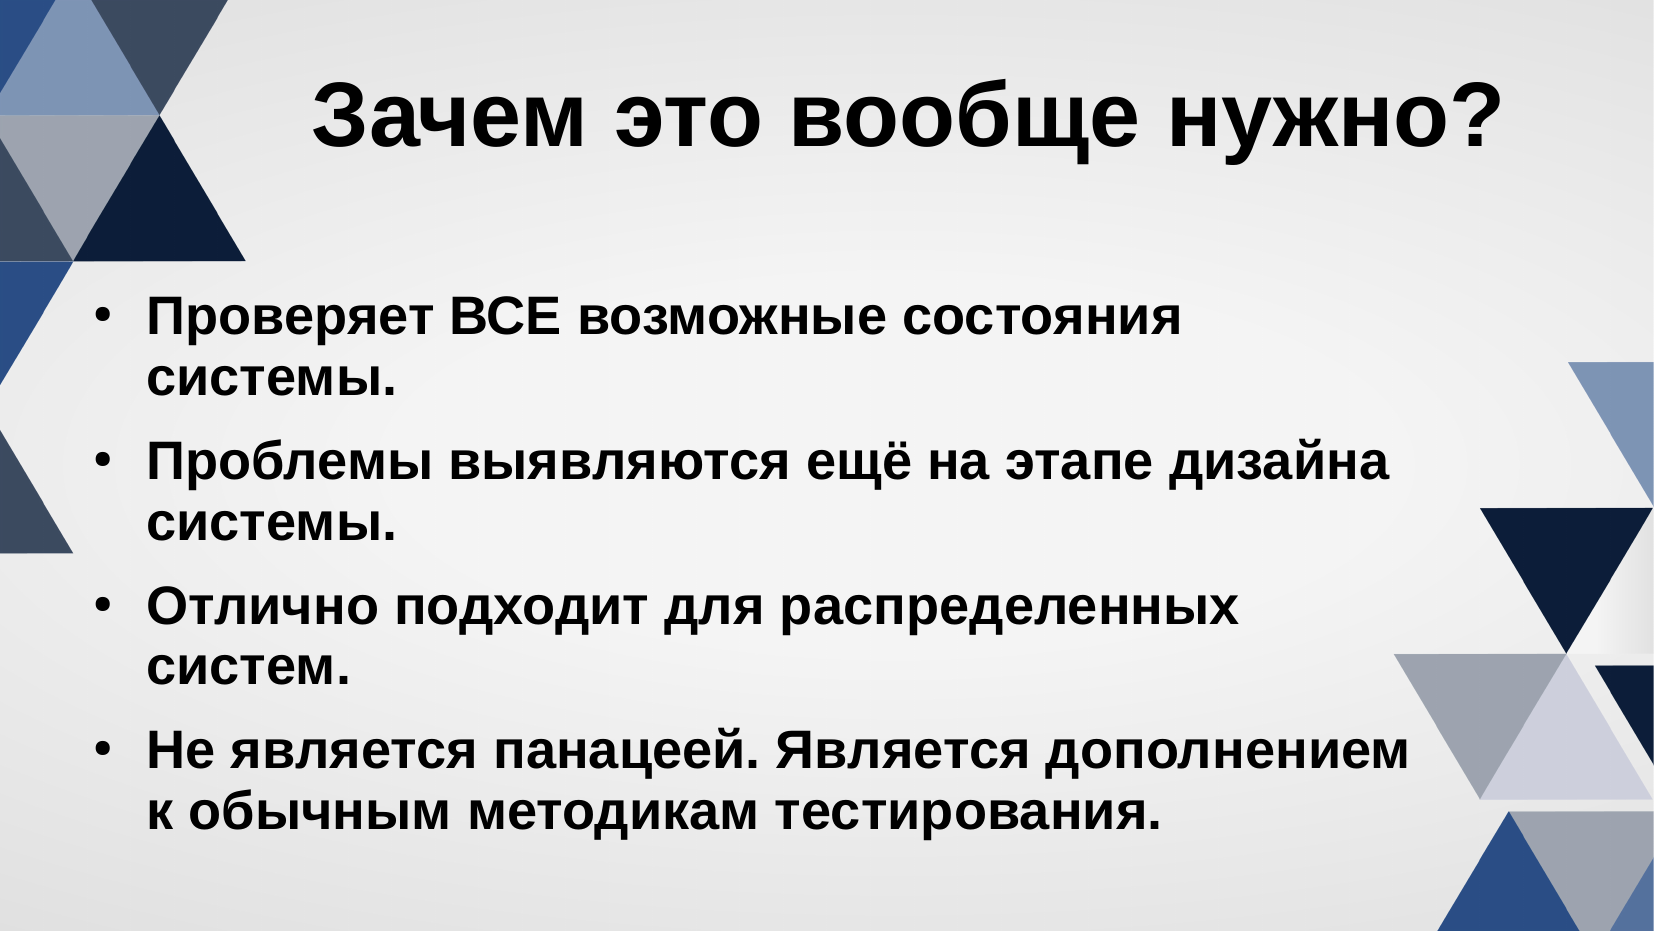

# Зачем это вообще нужно?
Проверяет ВСЕ возможные состояния системы.
Проблемы выявляются ещё на этапе дизайна системы.
Отлично подходит для распределенных систем.
Не является панацеей. Является дополнением к обычным методикам тестирования.